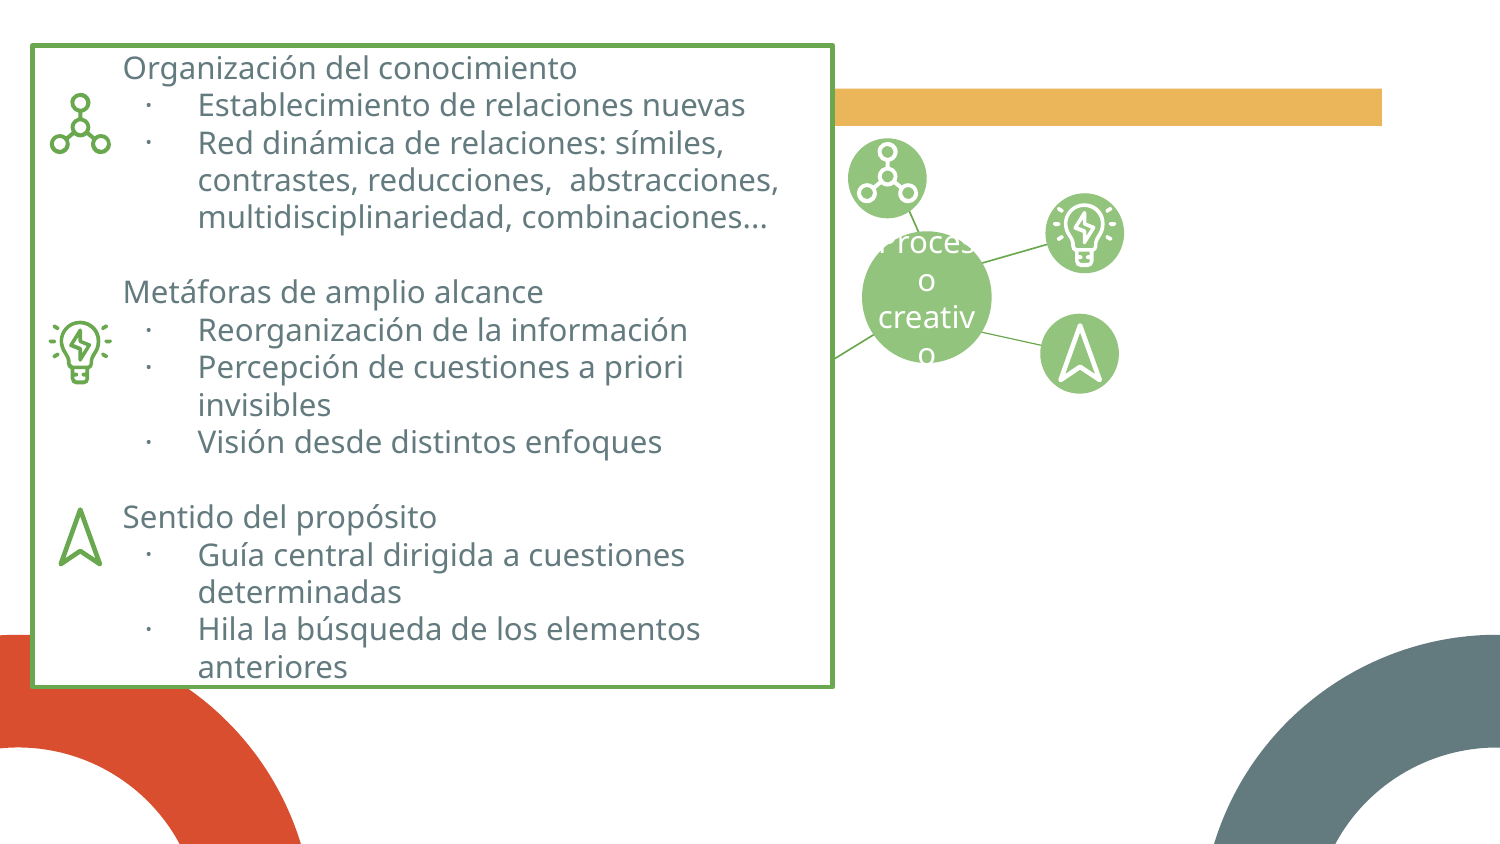

Organización del conocimiento
Establecimiento de relaciones nuevas
Red dinámica de relaciones: símiles, contrastes, reducciones, abstracciones, multidisciplinariedad, combinaciones...
Metáforas de amplio alcance
Reorganización de la información
Percepción de cuestiones a priori invisibles
Visión desde distintos enfoques
Sentido del propósito
Guía central dirigida a cuestiones determinadas
Hila la búsqueda de los elementos anteriores
# Elementos
Proceso creativo
Persona creativa
Creatividad